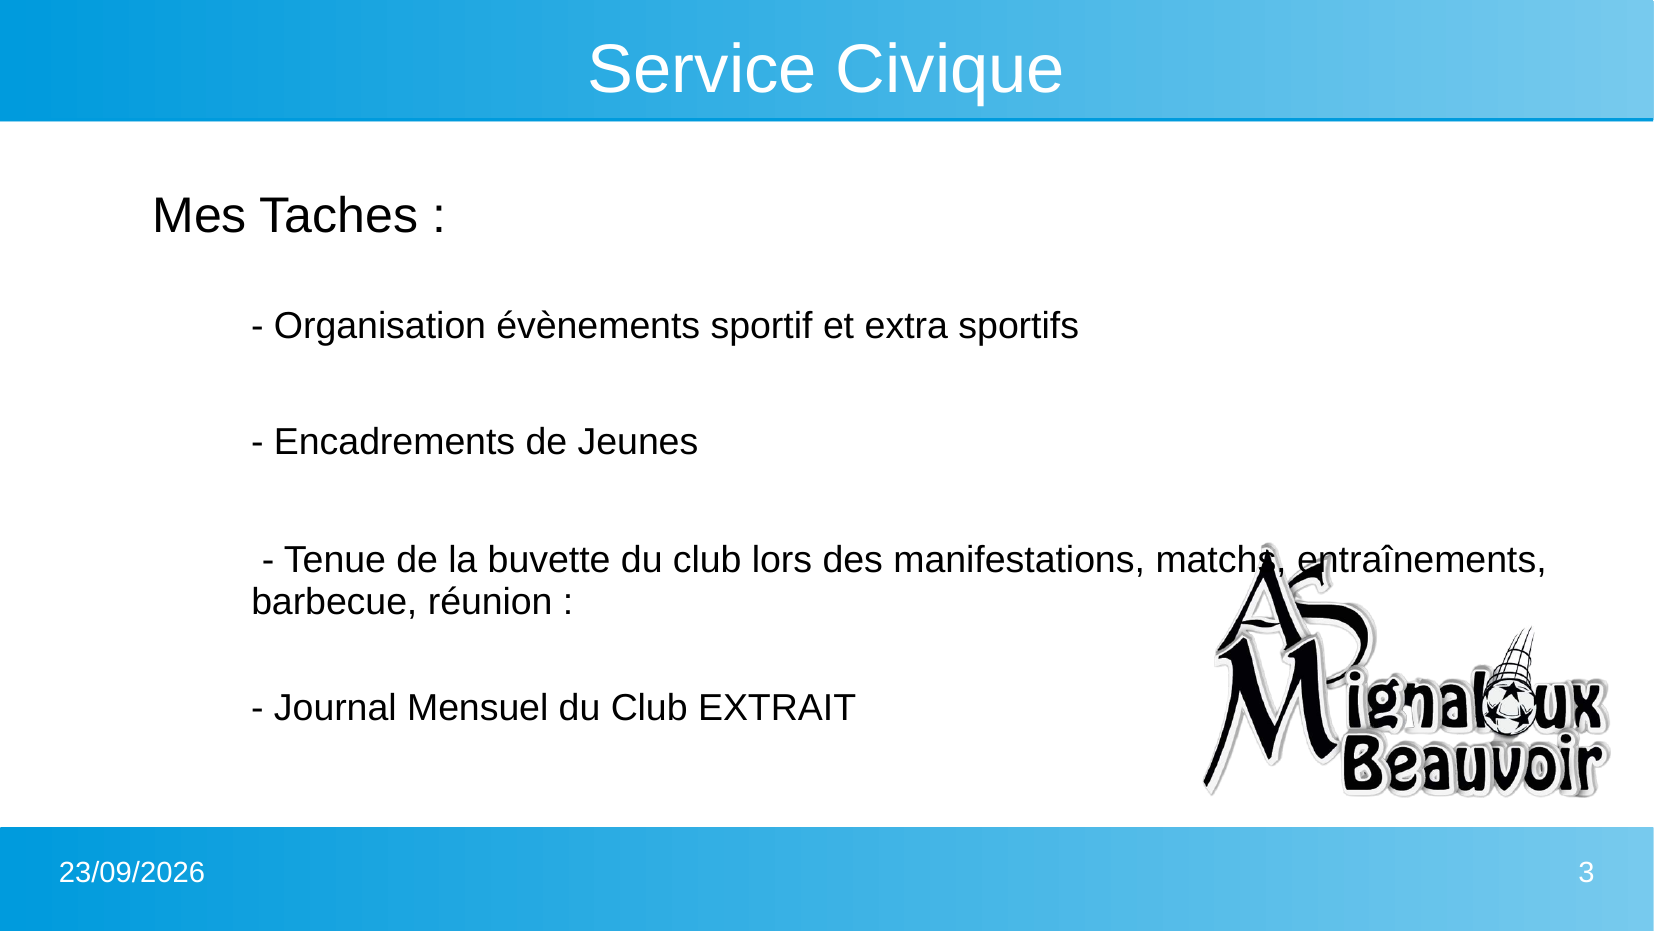

# Service Civique
Mes Taches :
- Organisation évènements sportif et extra sportifs
- Encadrements de Jeunes
 - Tenue de la buvette du club lors des manifestations, matchs, entraînements, barbecue, réunion :
- Journal Mensuel du Club EXTRAIT
3